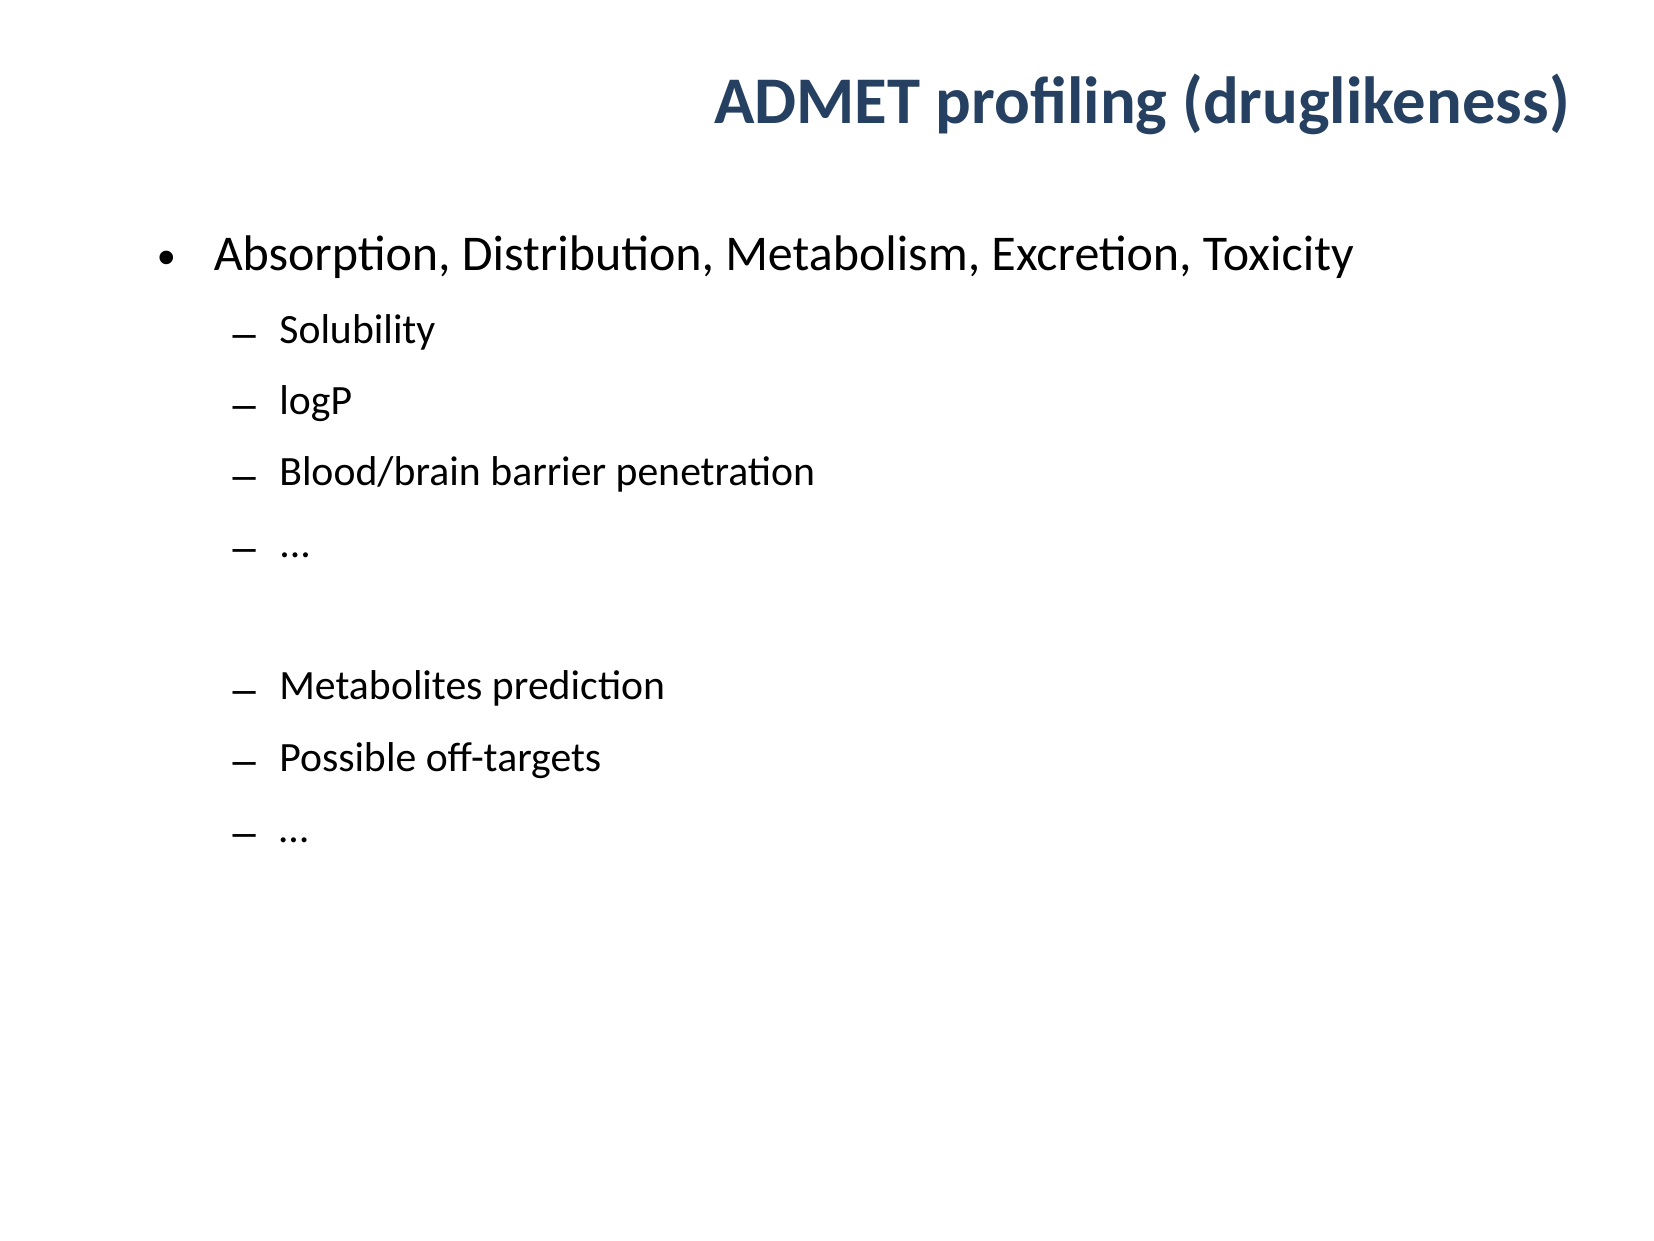

# ADMET profiling (druglikeness)
Absorption, Distribution, Metabolism, Excretion, Toxicity
Solubility
logP
Blood/brain barrier penetration
...
Metabolites prediction
Possible off-targets
…